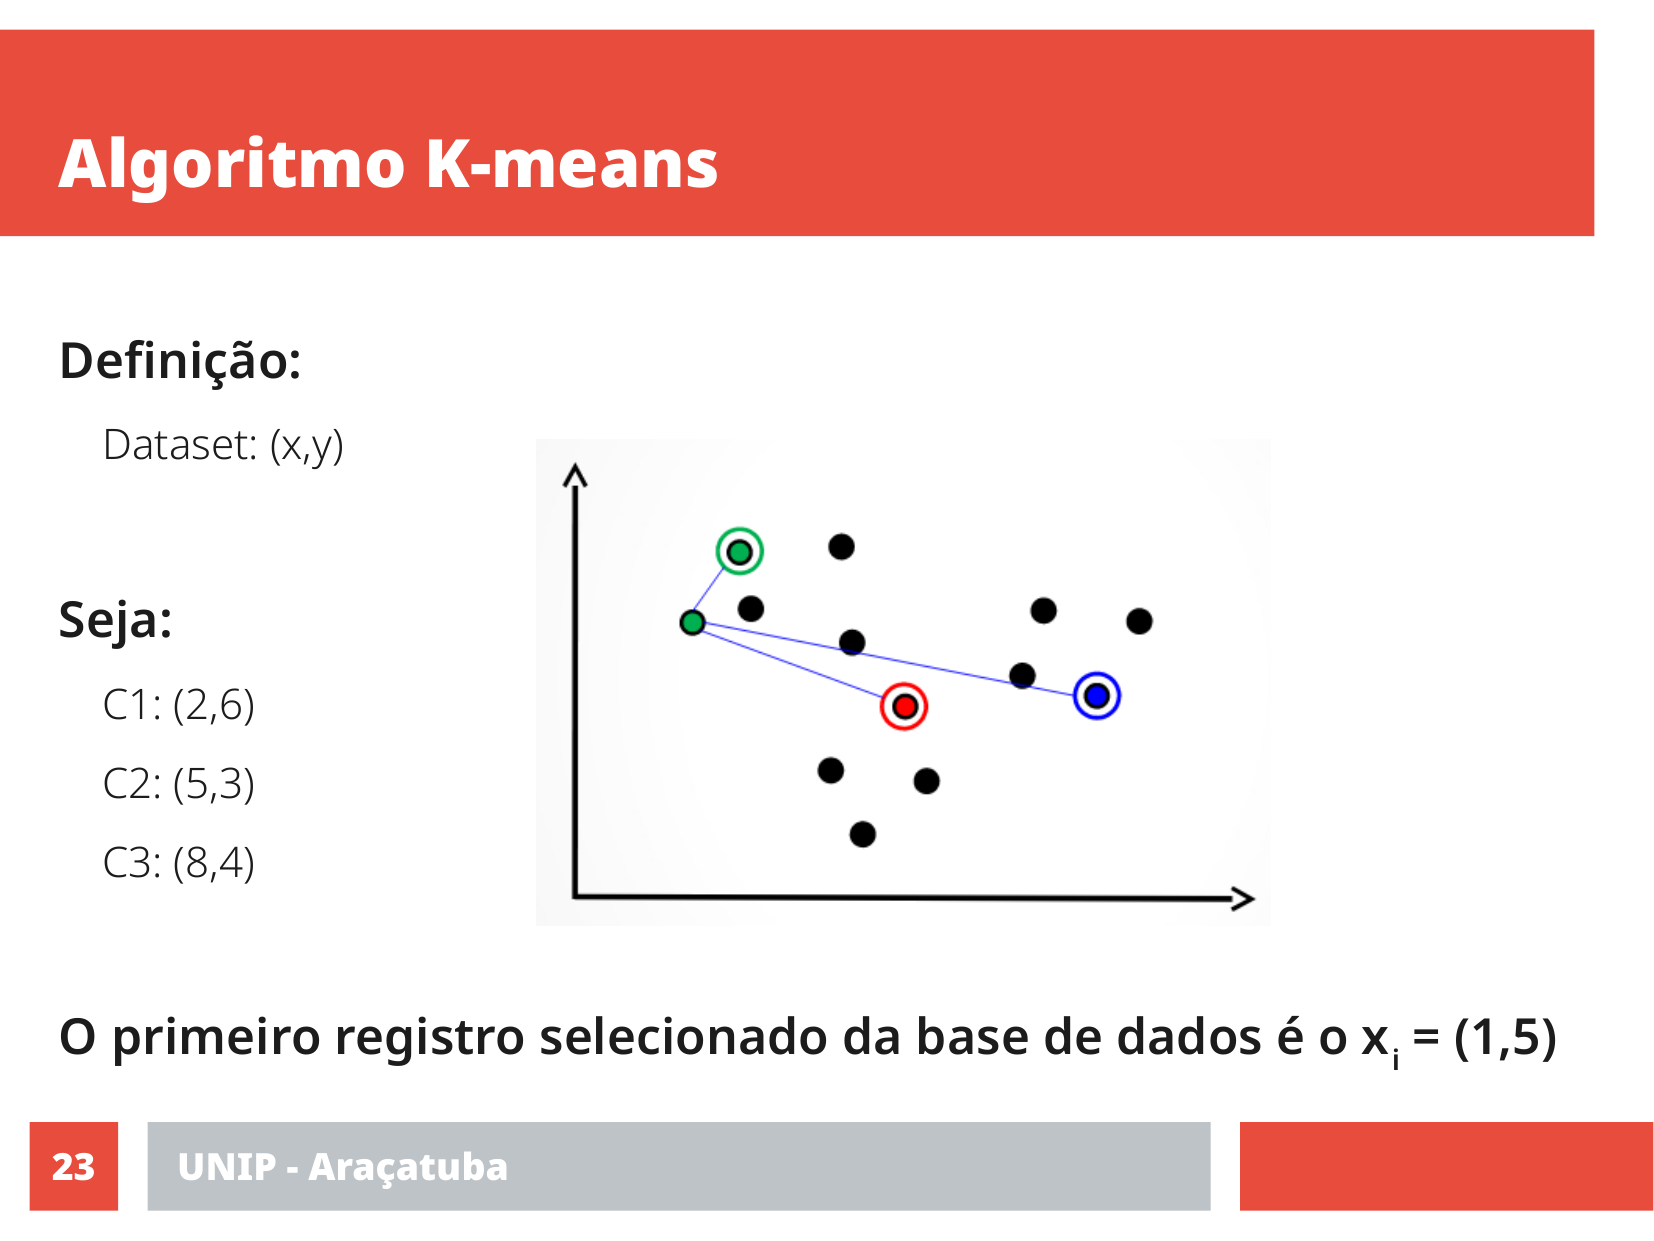

# Algoritmo K-means
Definição:
Dataset: (x,y)
Seja:
C1: (2,6)
C2: (5,3)
C3: (8,4)
O primeiro registro selecionado da base de dados é o xi = (1,5)
23
UNIP - Araçatuba